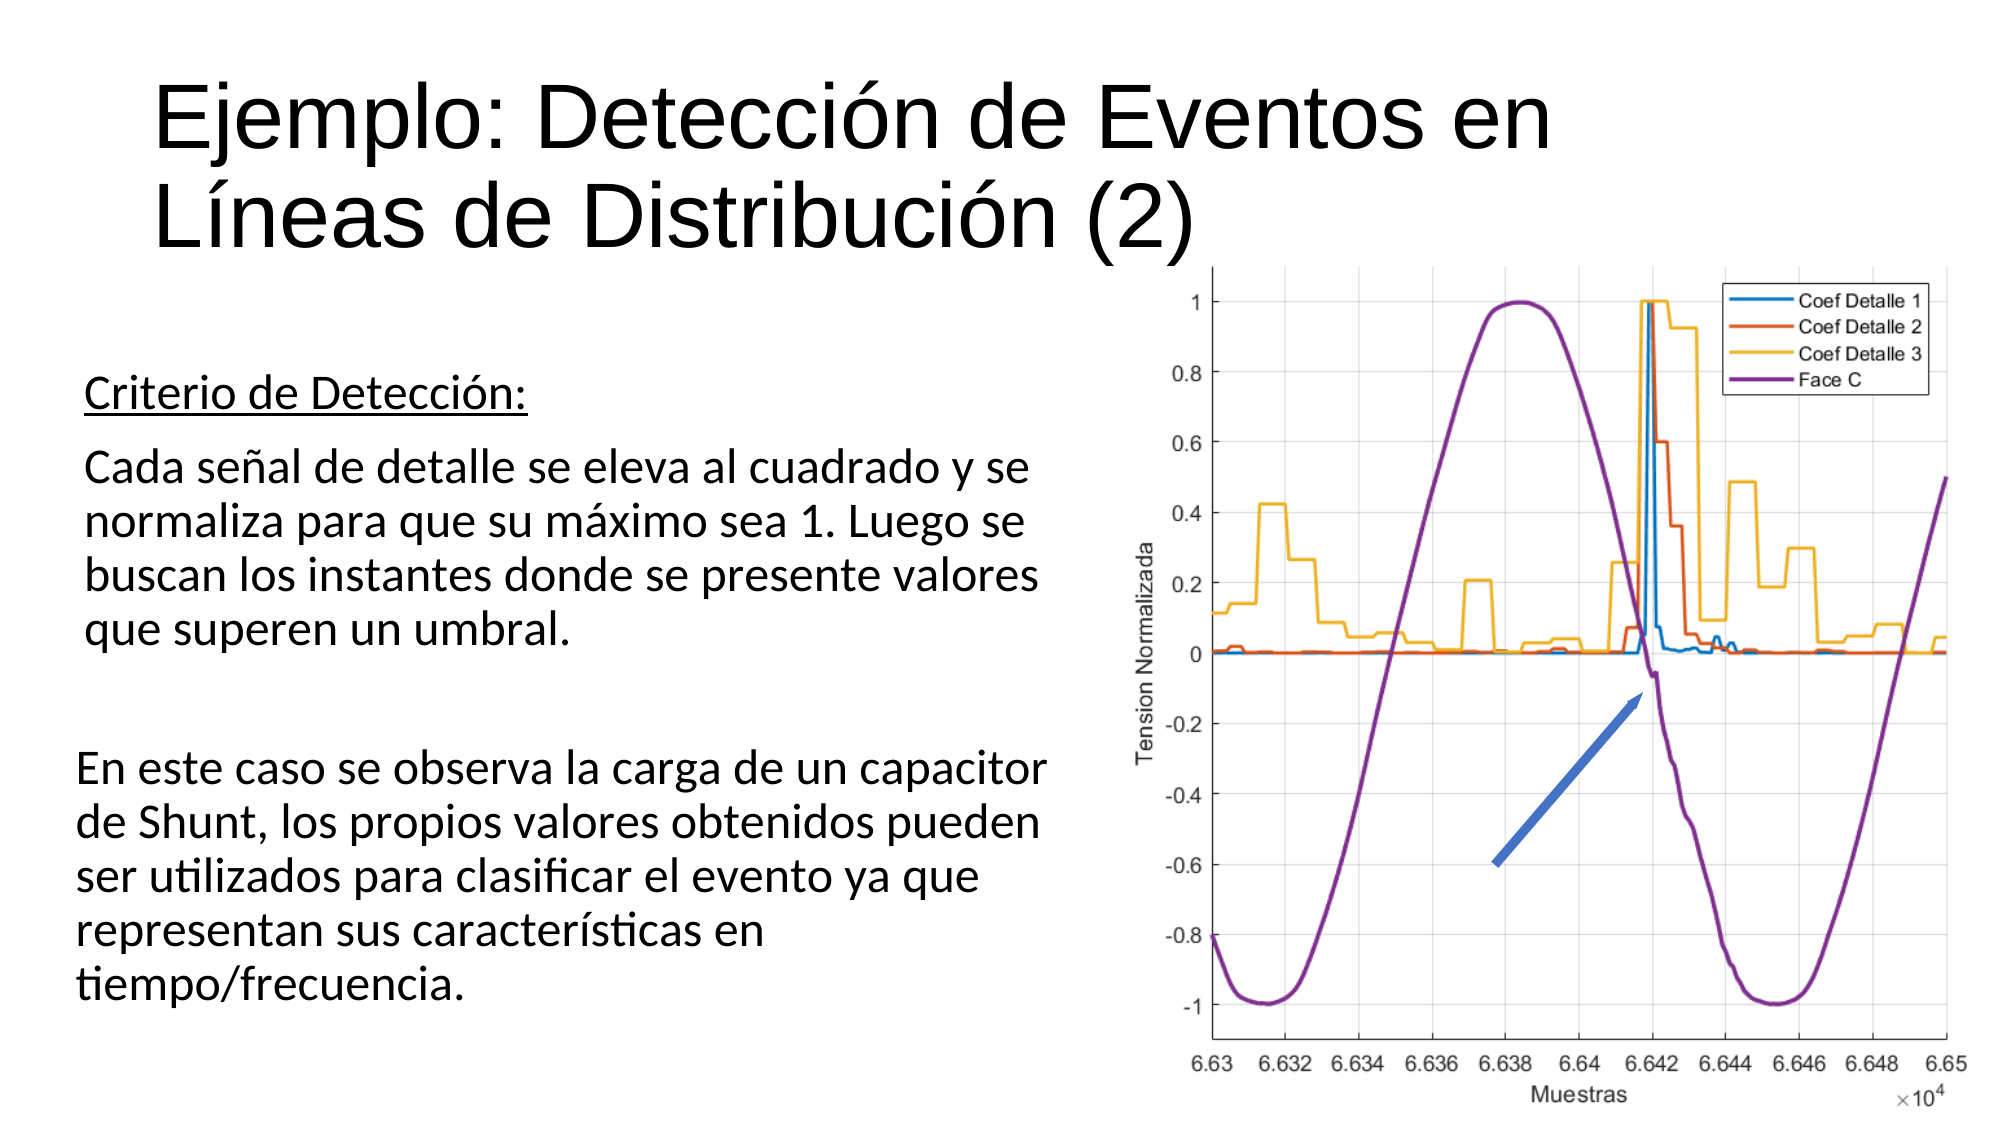

# Ejemplo: Detección de Eventos en Líneas de Distribución (2)
Criterio de Detección:
Cada señal de detalle se eleva al cuadrado y se normaliza para que su máximo sea 1. Luego se buscan los instantes donde se presente valores que superen un umbral.
En este caso se observa la carga de un capacitor de Shunt, los propios valores obtenidos pueden ser utilizados para clasificar el evento ya que representan sus características en tiempo/frecuencia.